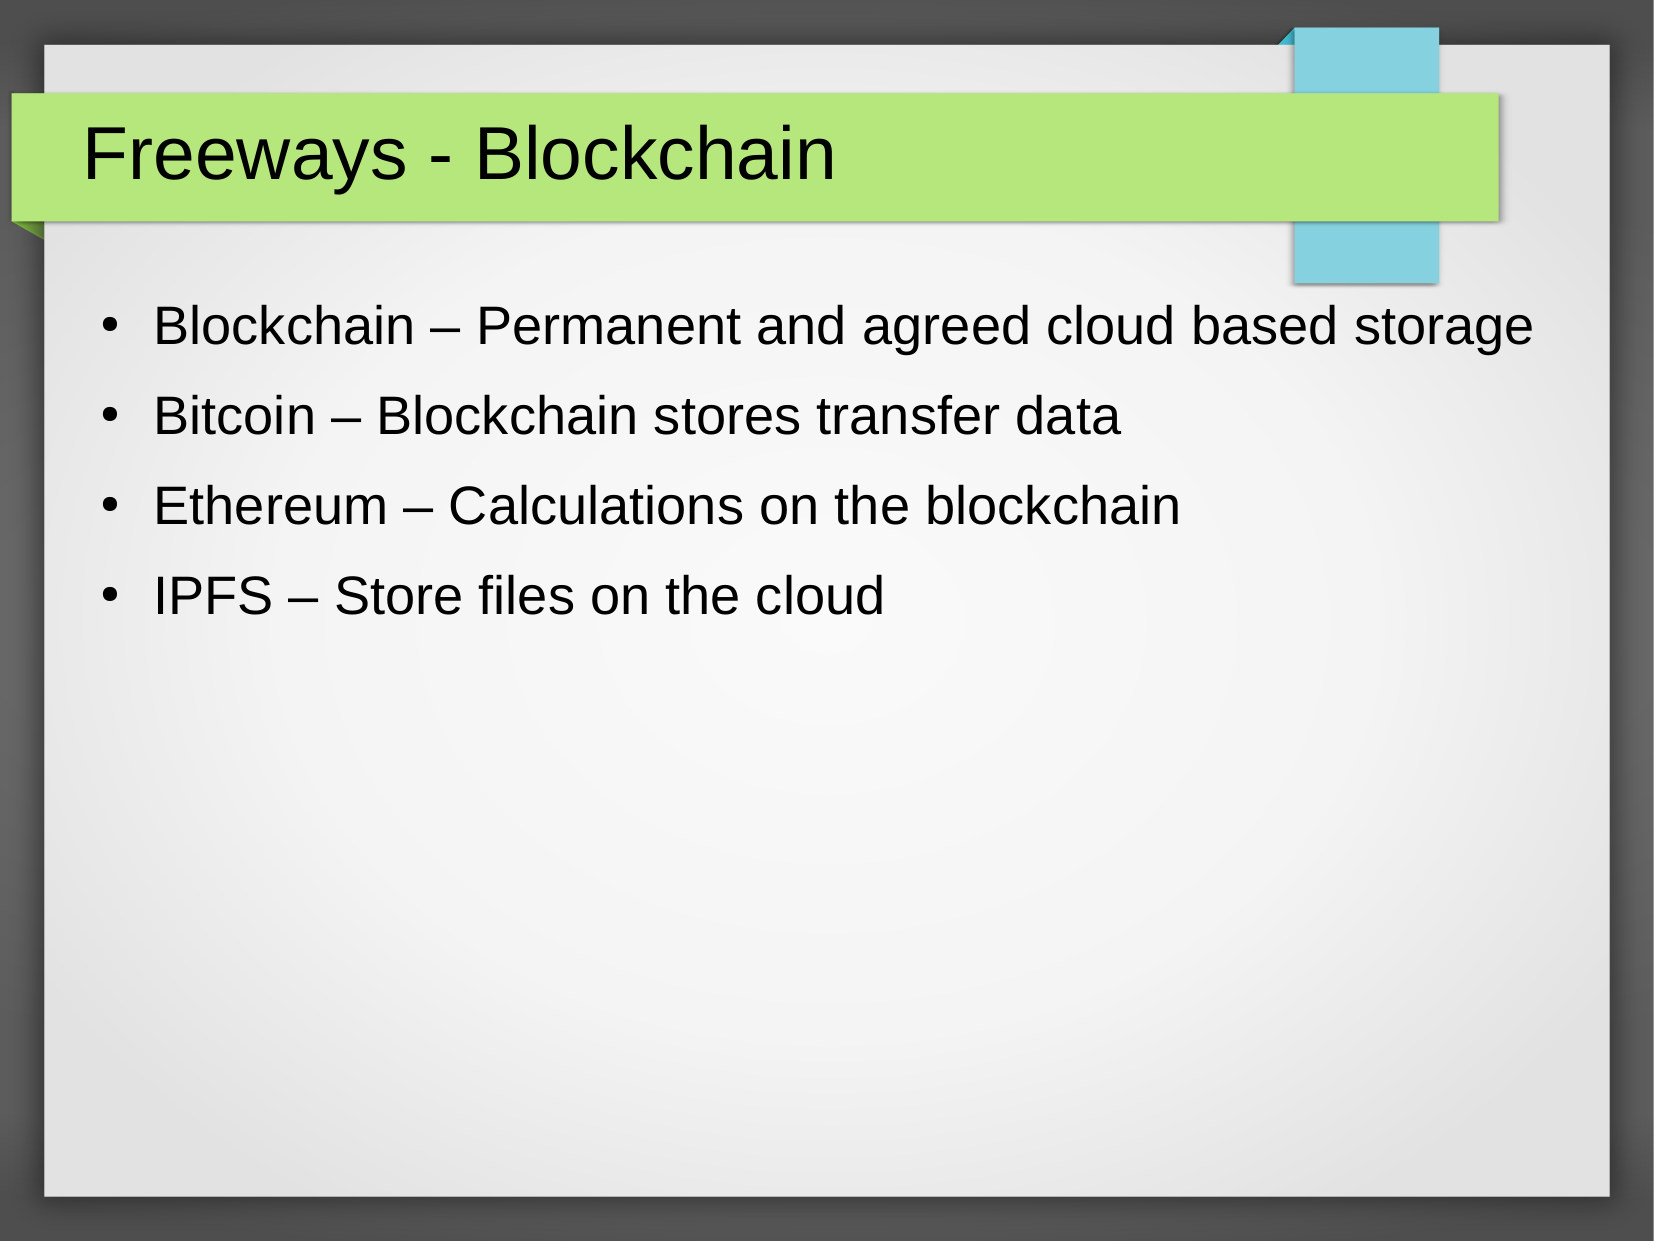

# Freeways - Blockchain
Blockchain – Permanent and agreed cloud based storage
Bitcoin – Blockchain stores transfer data
Ethereum – Calculations on the blockchain
IPFS – Store files on the cloud